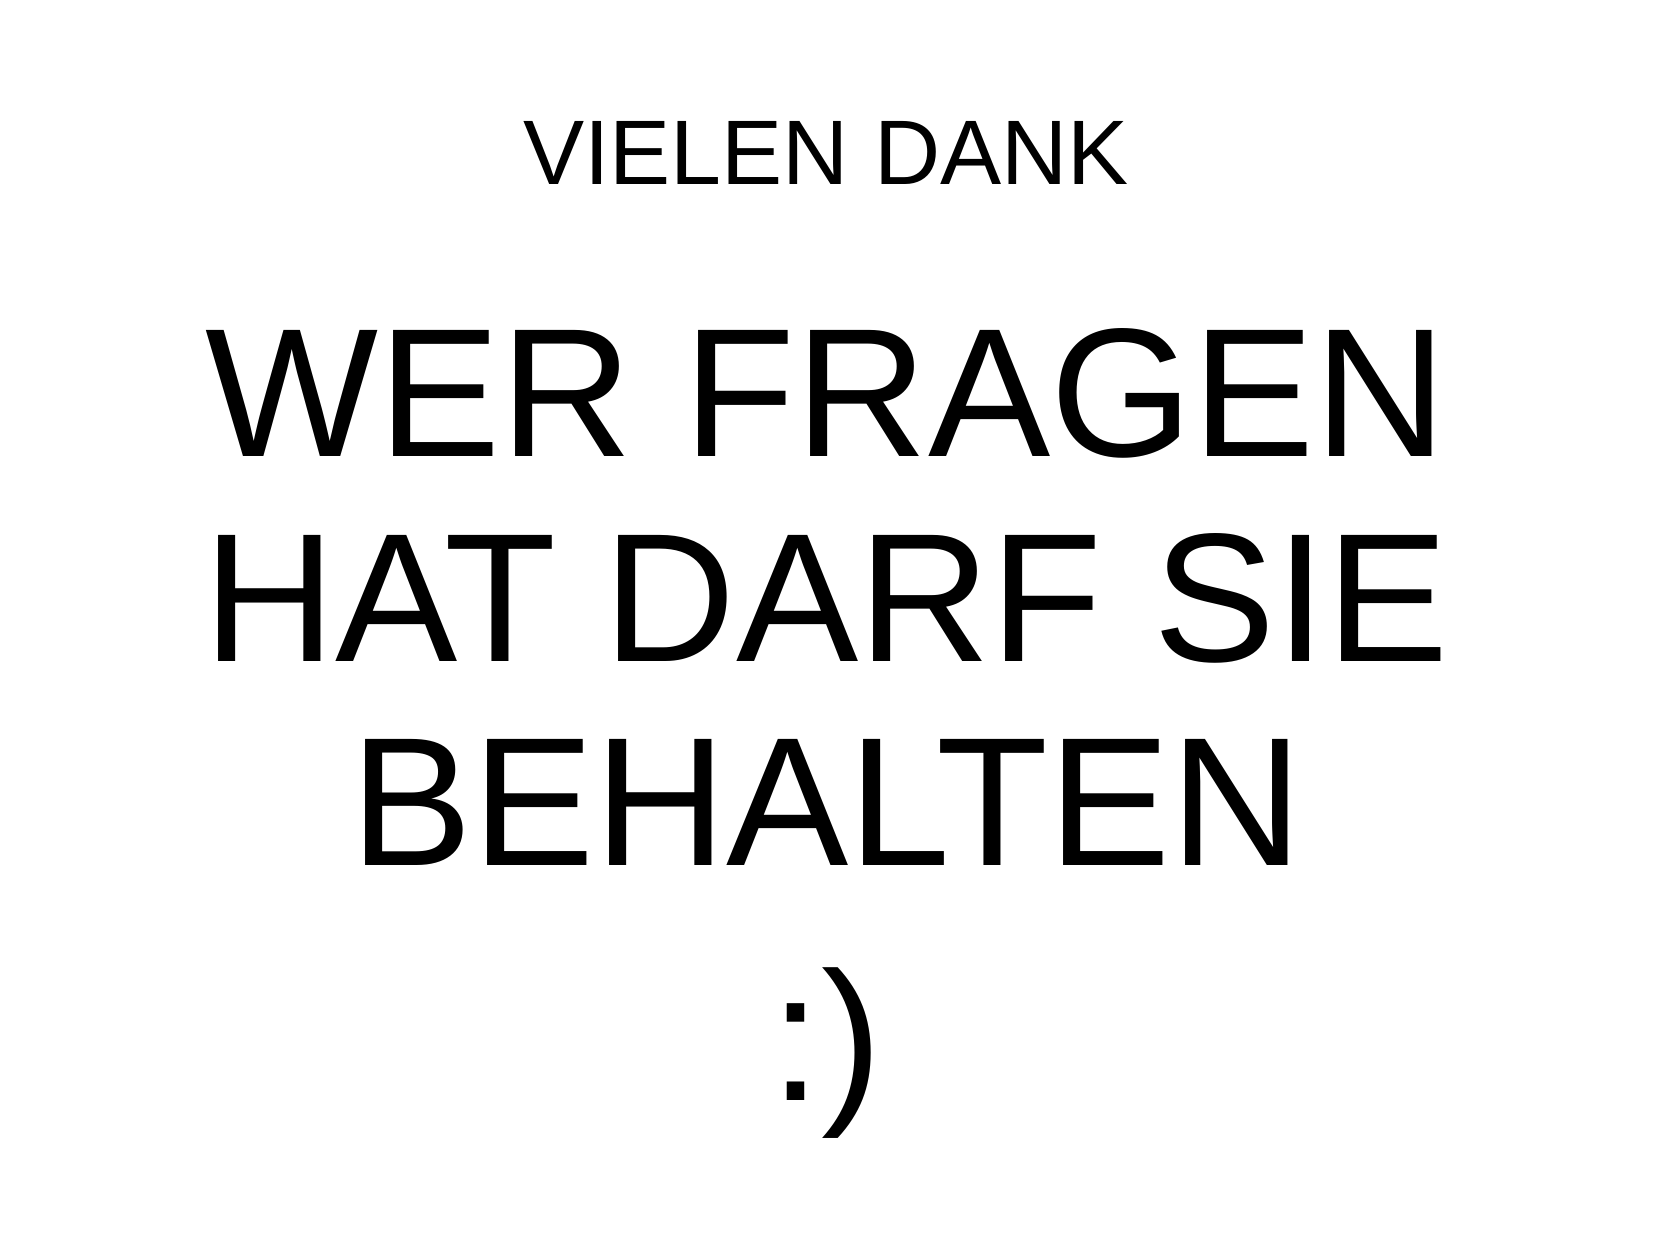

# VIELEN DANK
WER FRAGEN HAT DARF SIE BEHALTEN
:)